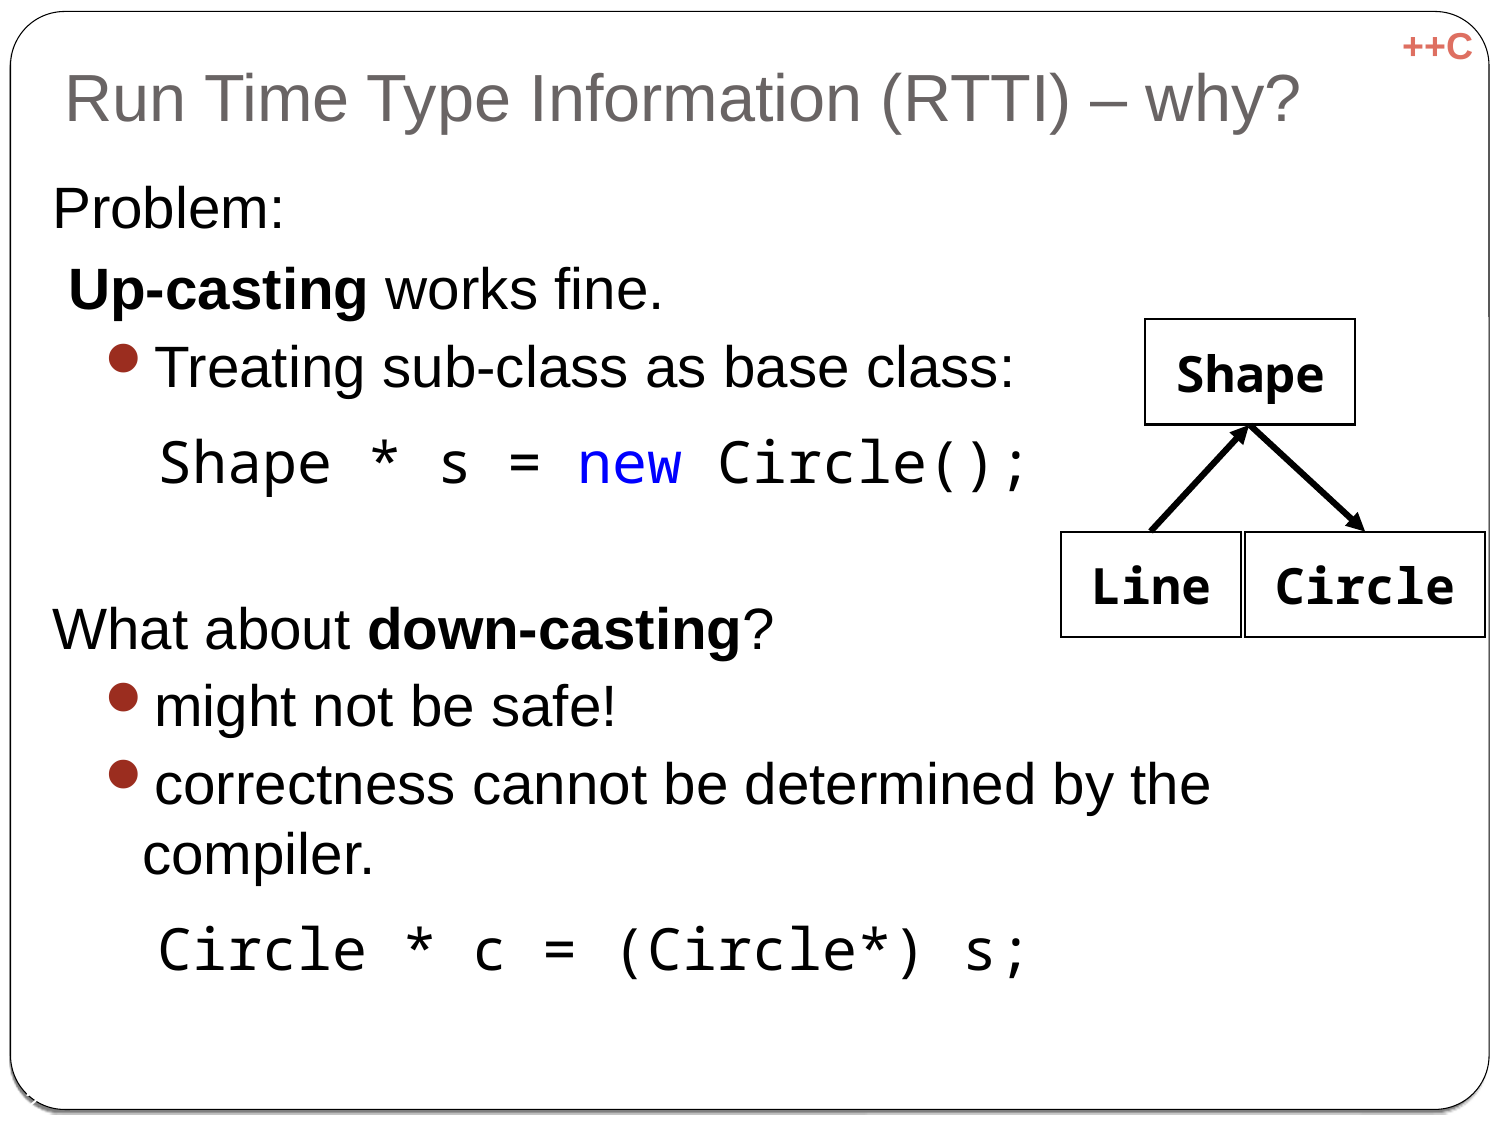

# Run Time Type Information (RTTI) – why?
Problem:
 Up-casting works fine.
Treating sub-class as base class:
 Shape * s = new Circle();
What about down-casting?
might not be safe!
correctness cannot be determined by the compiler.
 Circle * c = (Circle*) s;
Shape
Line
Circle